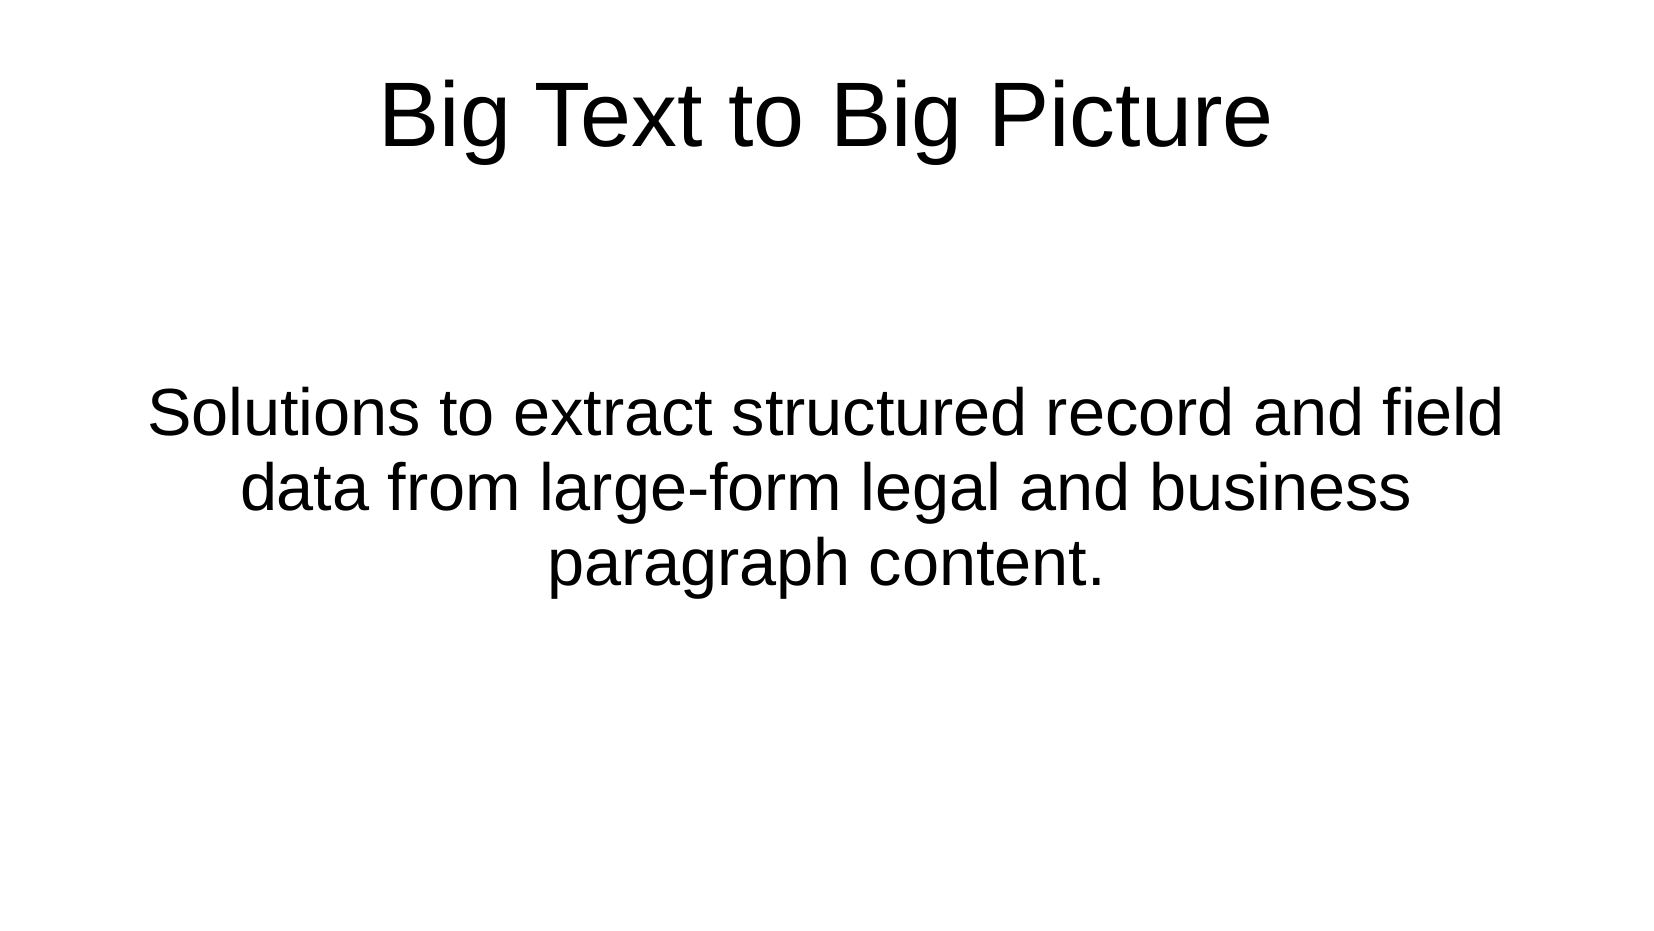

# Big Text to Big Picture
Solutions to extract structured record and field data from large-form legal and business paragraph content.